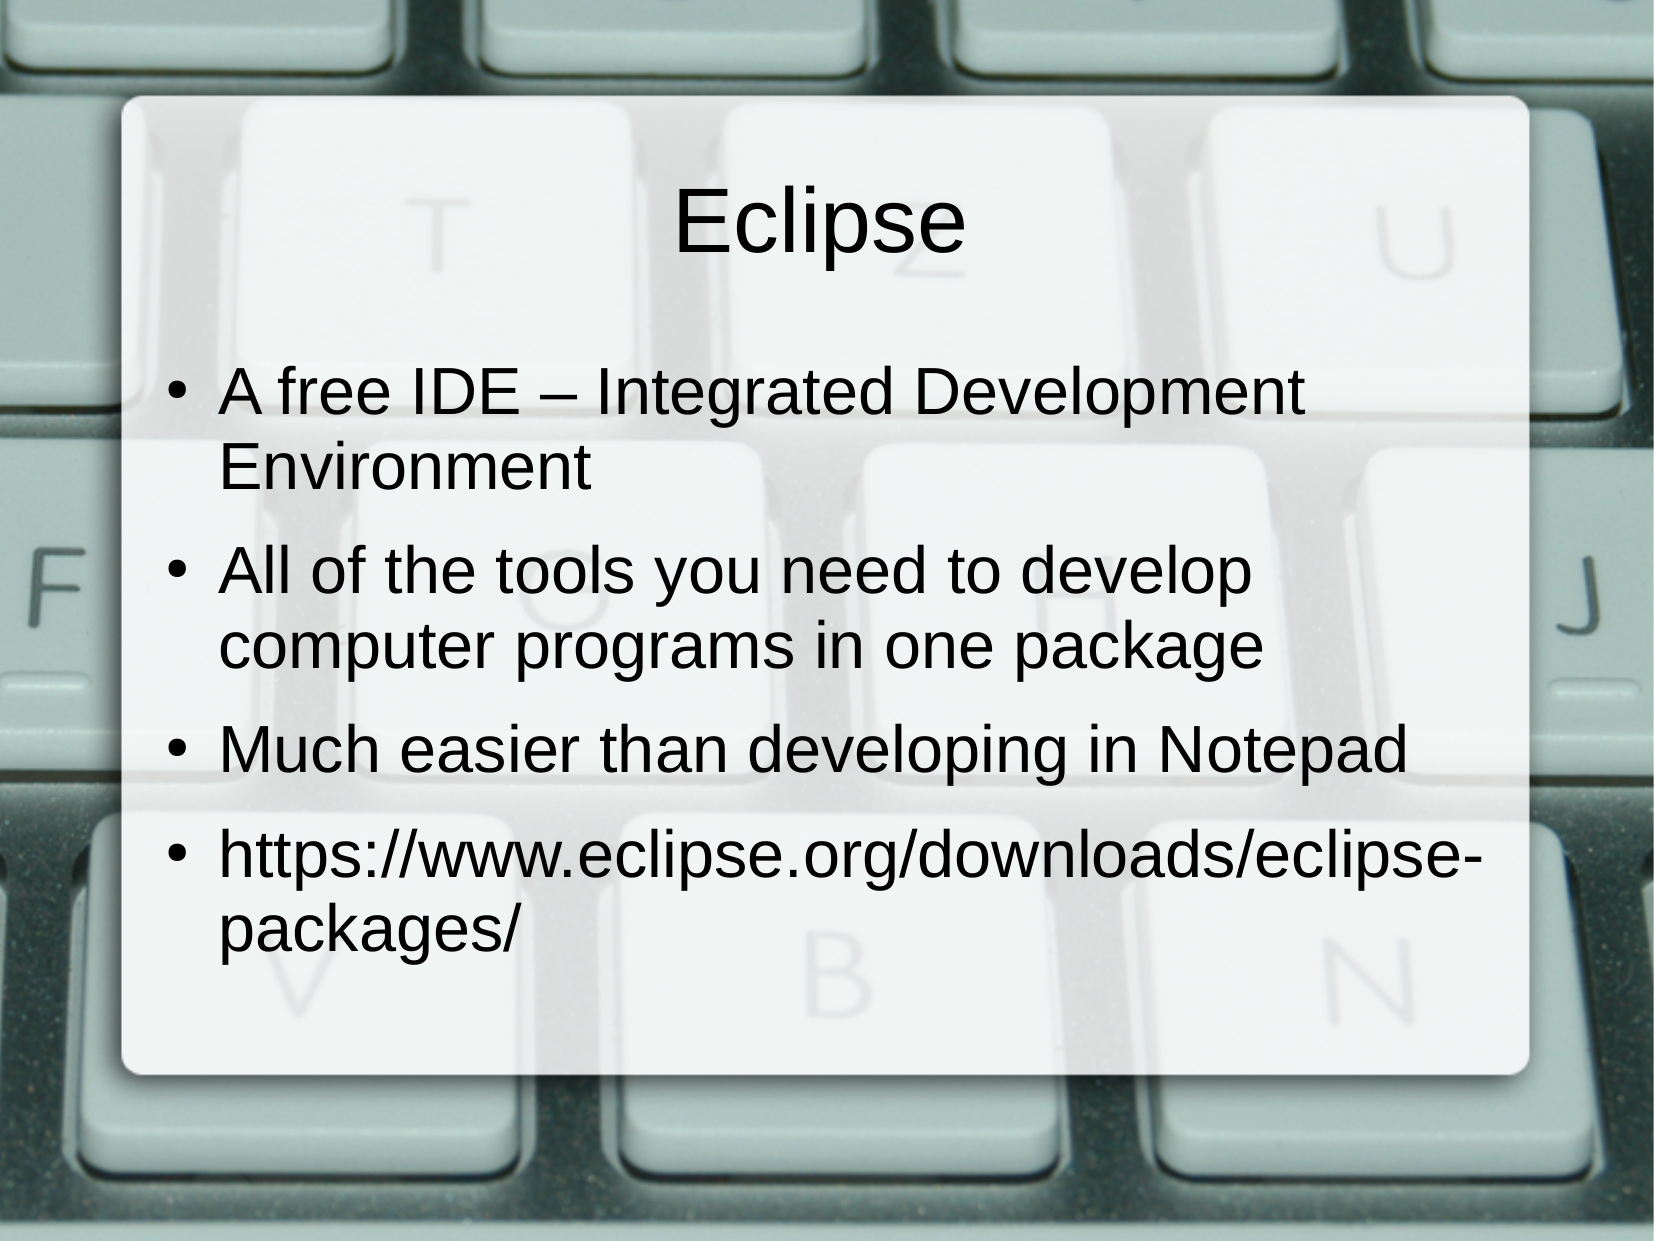

# Eclipse
A free IDE – Integrated Development Environment
All of the tools you need to develop computer programs in one package
Much easier than developing in Notepad
https://www.eclipse.org/downloads/eclipse-packages/